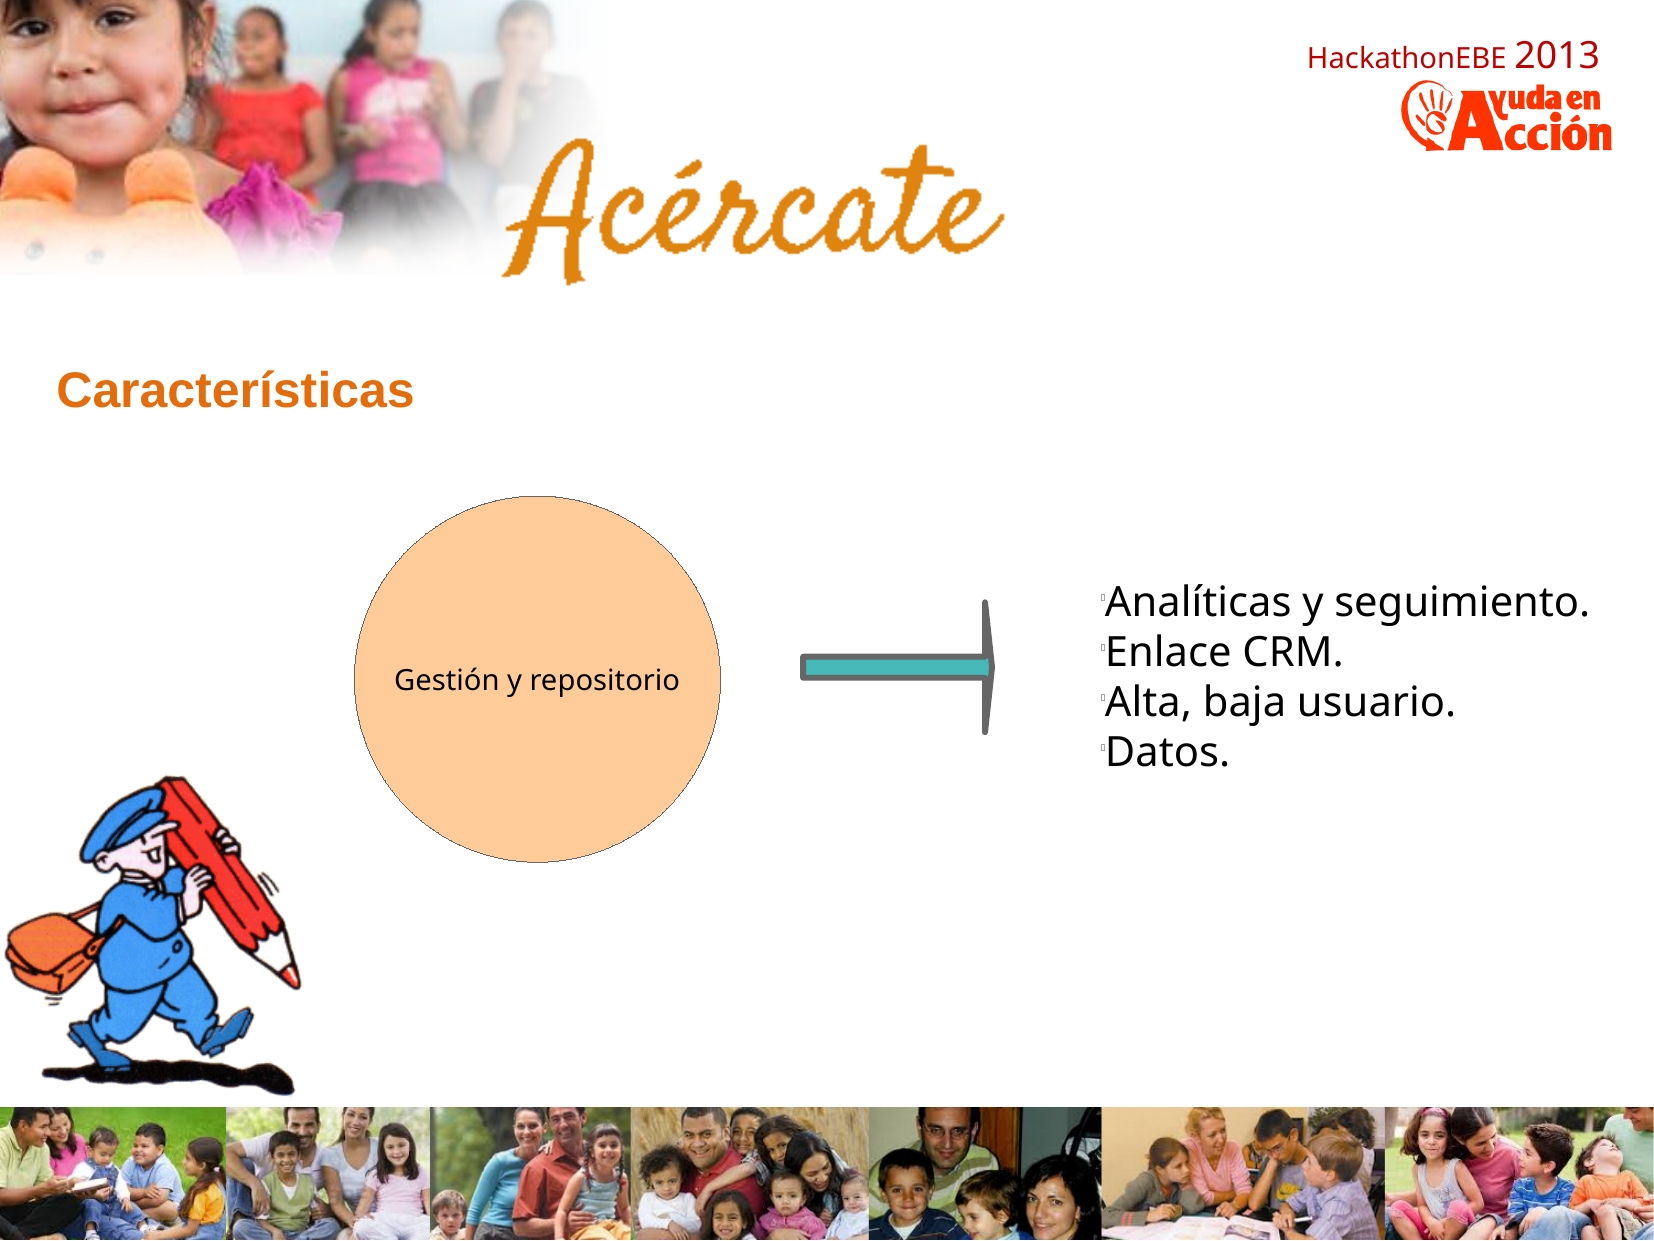

HackathonEBE 2013
Características
Gestión y repositorio
Analíticas y seguimiento.
Enlace CRM.
Alta, baja usuario.
Datos.